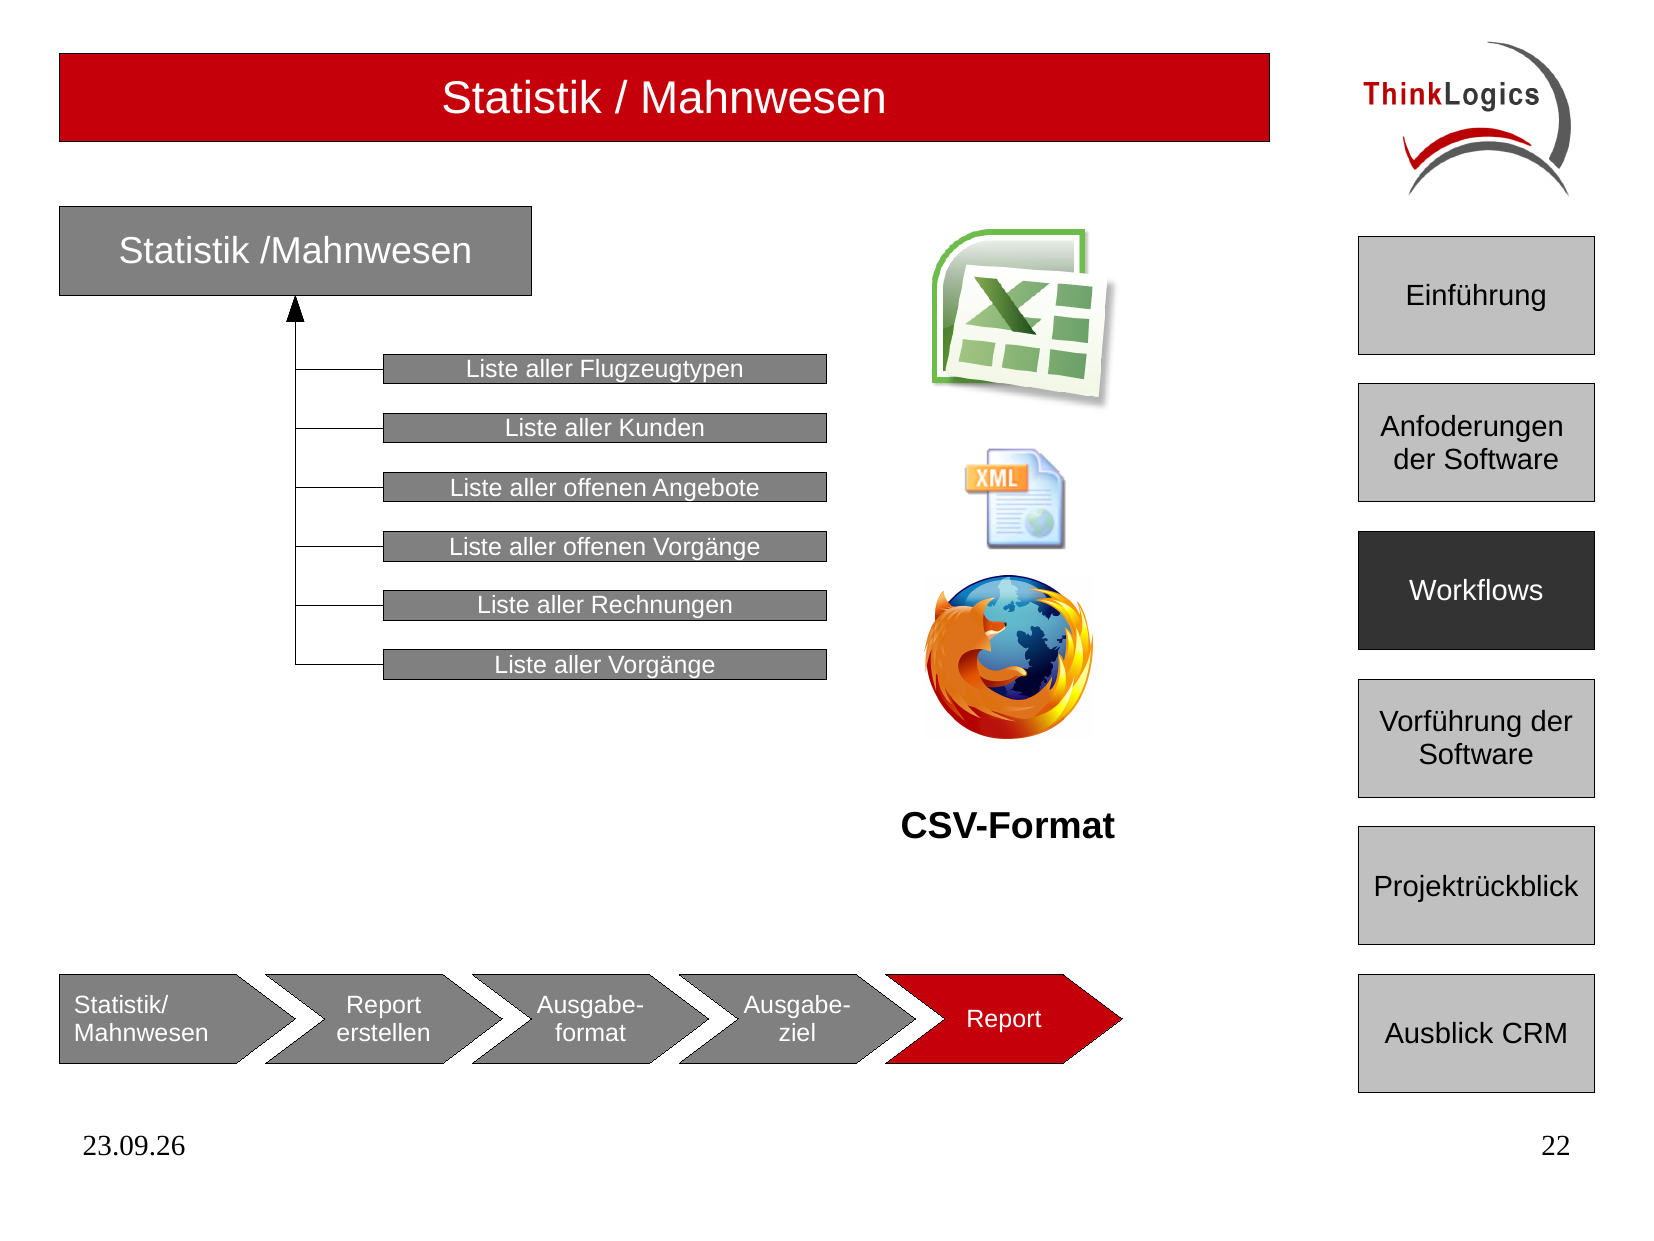

Statistik / Mahnwesen
Statistik /Mahnwesen
Einführung
Einführung
Liste aller Flugzeugtypen
Anfoderungen
der Software
Anfoderungen
der Software
Liste aller Kunden
Liste aller offenen Angebote
Liste aller offenen Vorgänge
Workflows
Workflows
Liste aller Rechnungen
Liste aller Vorgänge
Vorführung der
Software
Vorführung der
Software
CSV-Format
Projektrückblick
Projektrückblick
Statistik/
Mahnwesen
Report
erstellen
Ausgabe-
format
Ausgabe-
ziel
Report
Ausblick CRM
Ausblick CRM
22